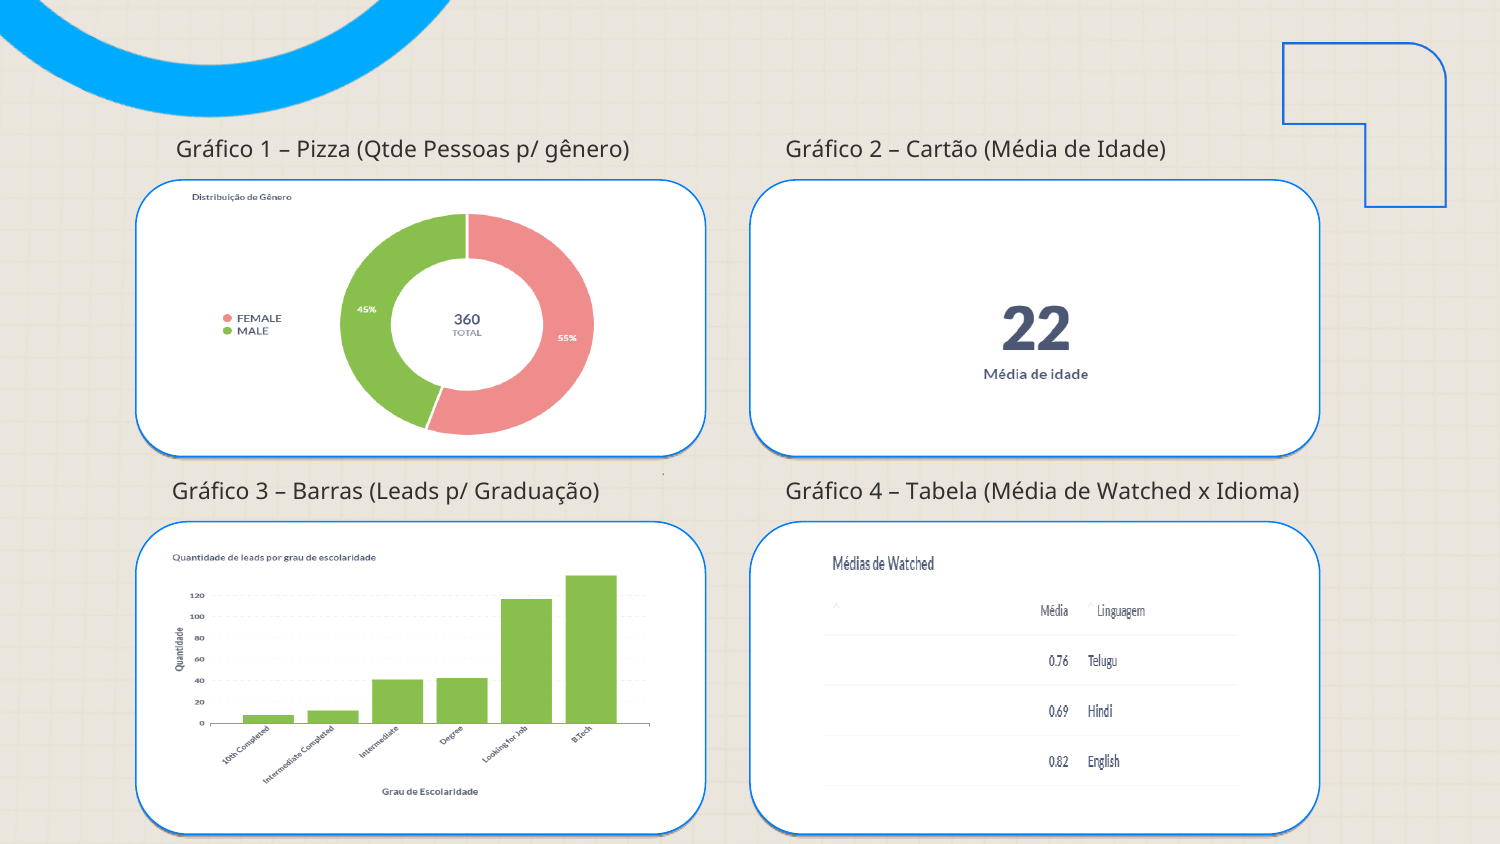

Gráfico 1 – Pizza (Qtde Pessoas p/ gênero)
Gráfico 2 – Cartão (Média de Idade)
Gráfico 3 – Barras (Leads p/ Graduação)
Gráfico 4 – Tabela (Média de Watched x Idioma)